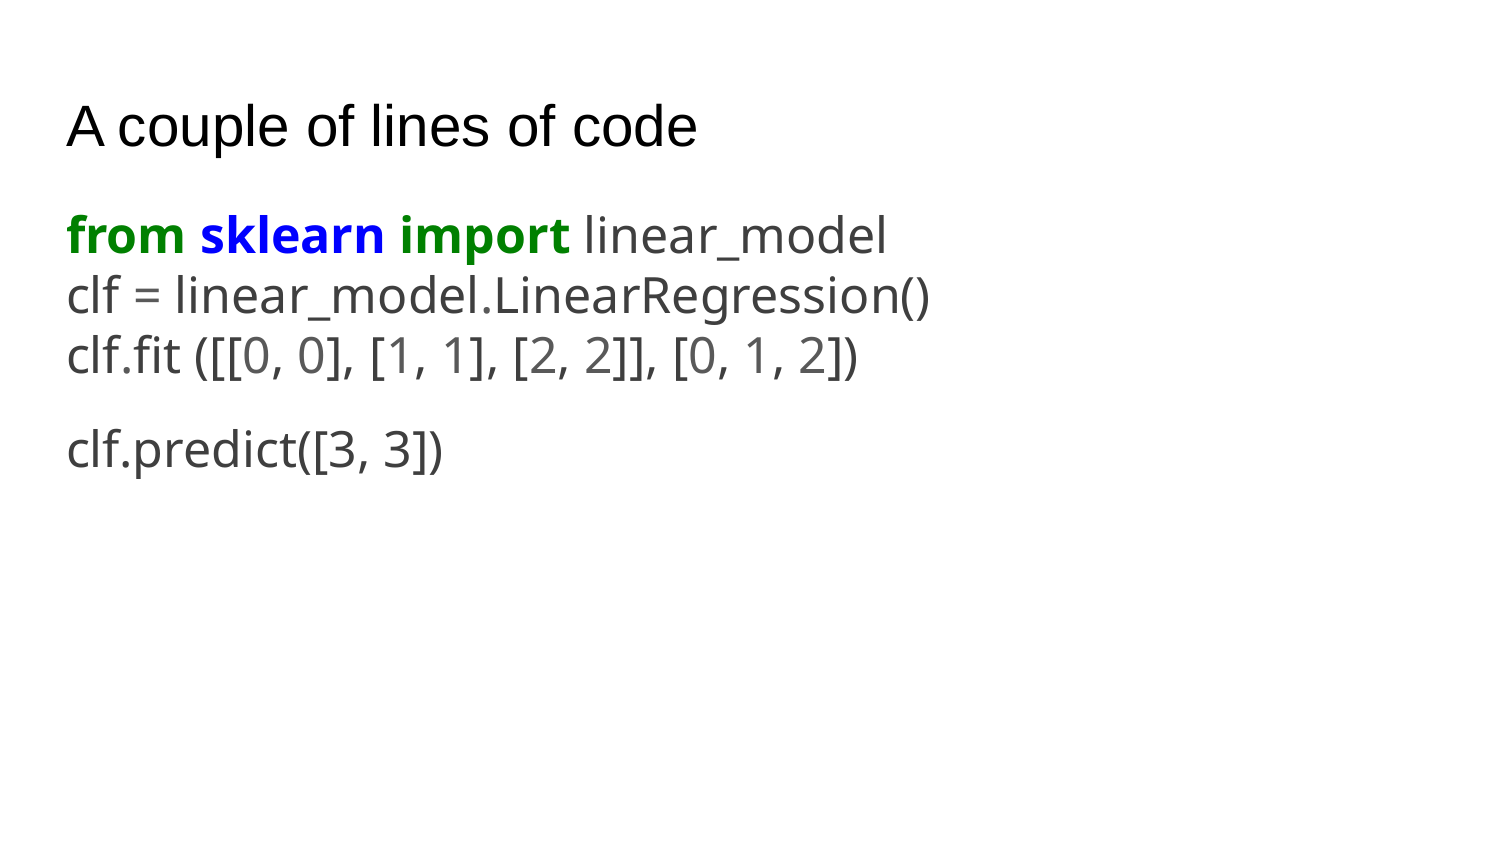

# A couple of lines of code
from sklearn import linear_model
clf = linear_model.LinearRegression()
clf.fit ([[0, 0], [1, 1], [2, 2]], [0, 1, 2])
clf.predict([3, 3])